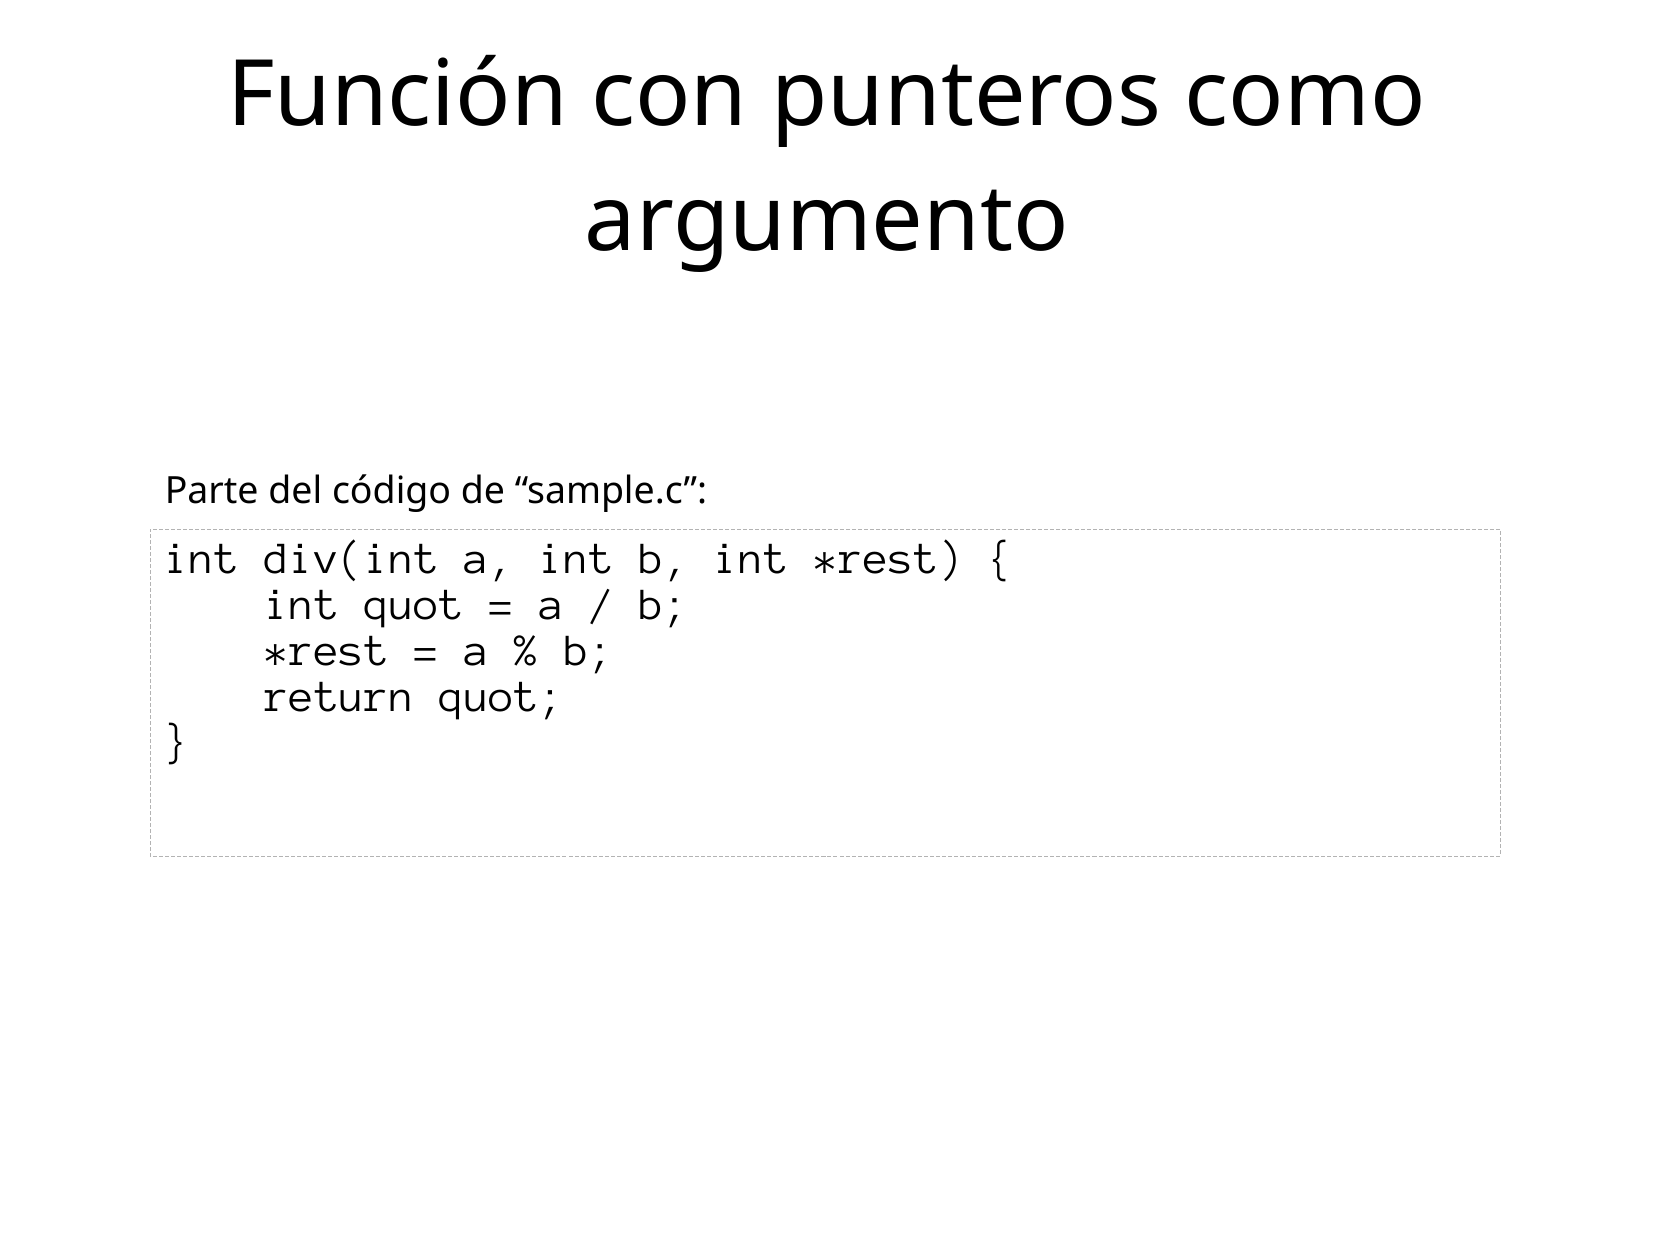

# Función con punteros como argumento
Parte del código de “sample.c”:
int div(int a, int b, int *rest) {
 int quot = a / b;
 *rest = a % b;
 return quot;
}